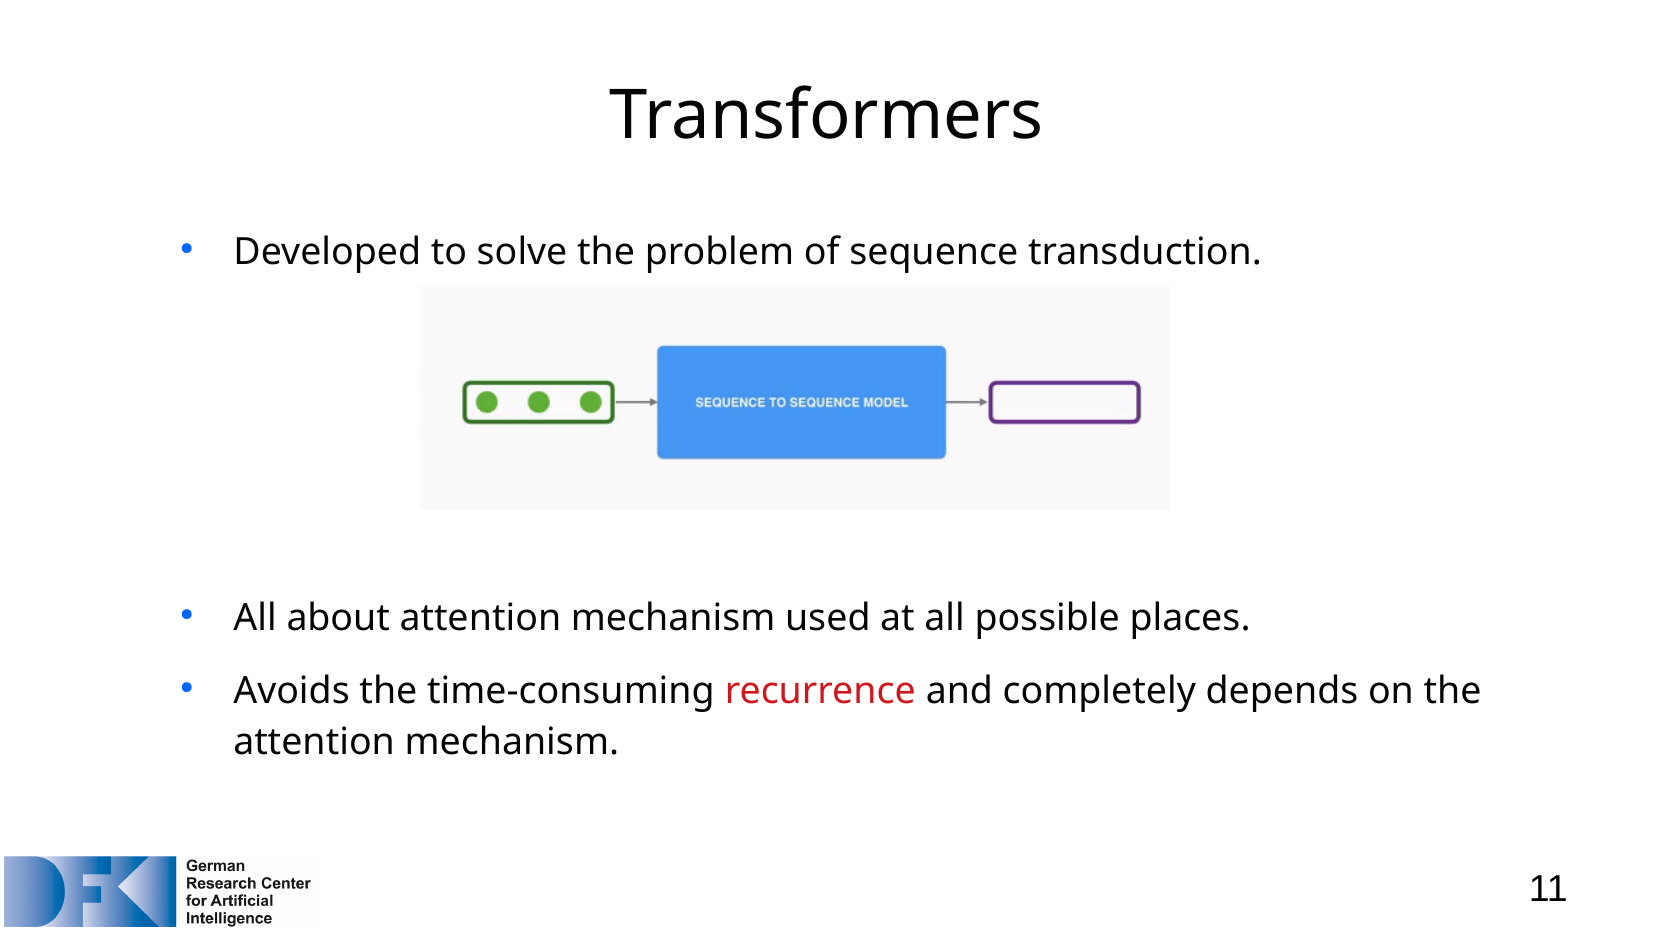

# Transformers
Developed to solve the problem of sequence transduction.
All about attention mechanism used at all possible places.
Avoids the time-consuming recurrence and completely depends on the attention mechanism.